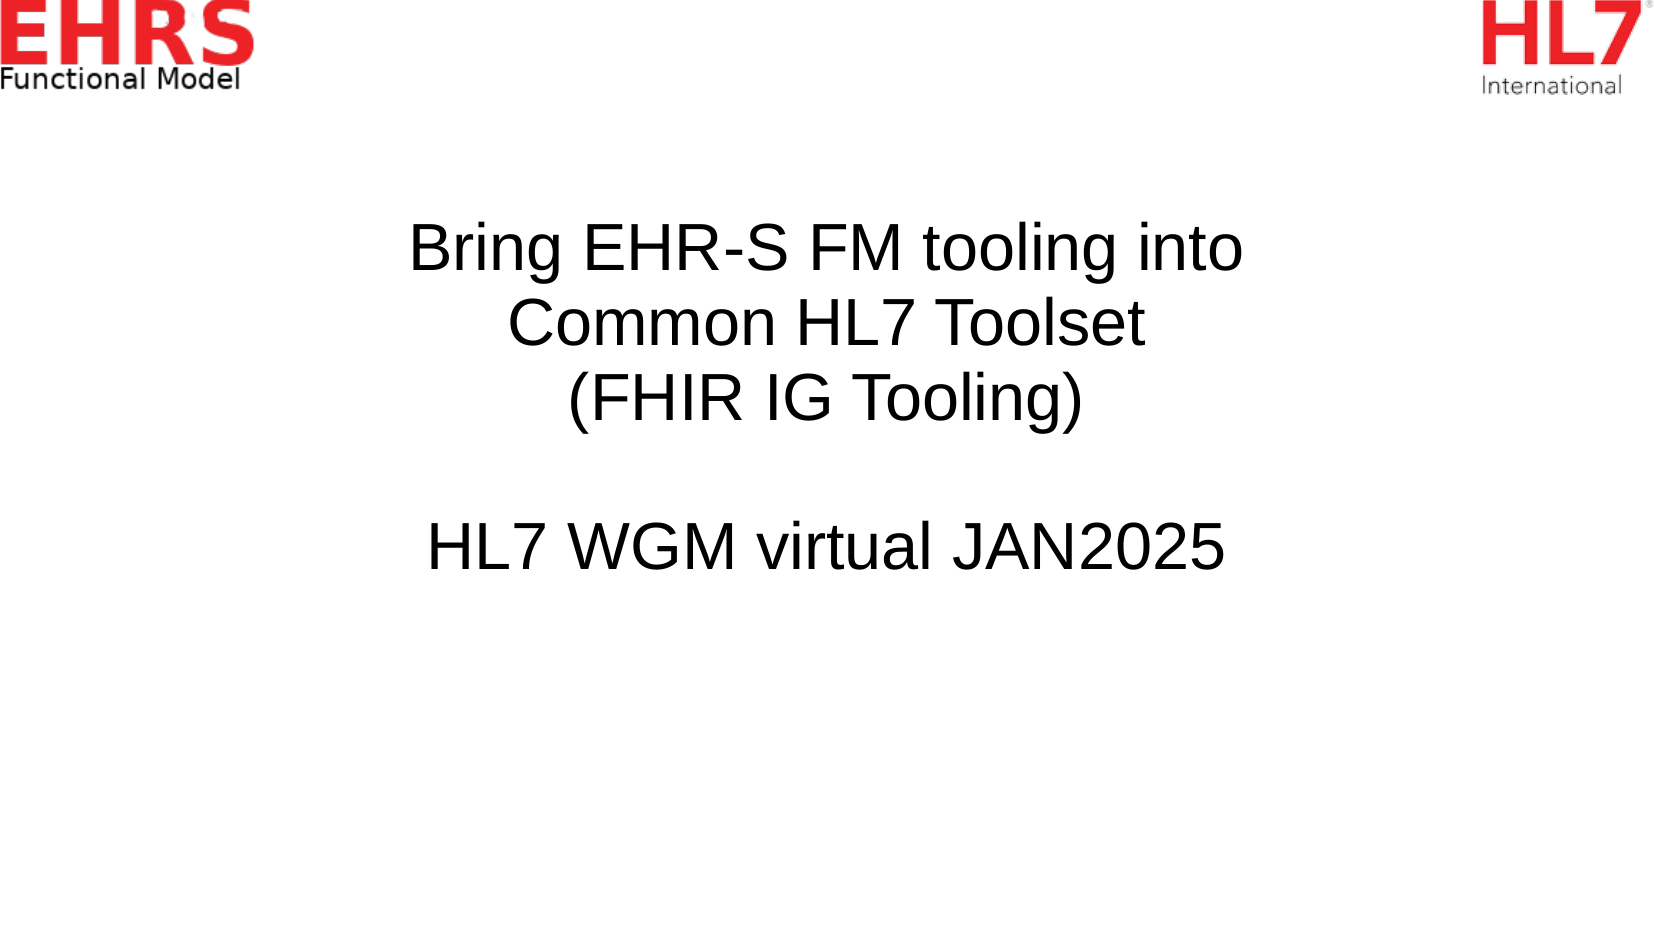

# Bring EHR-S FM tooling into
Common HL7 Toolset
(FHIR IG Tooling)
HL7 WGM virtual JAN2025